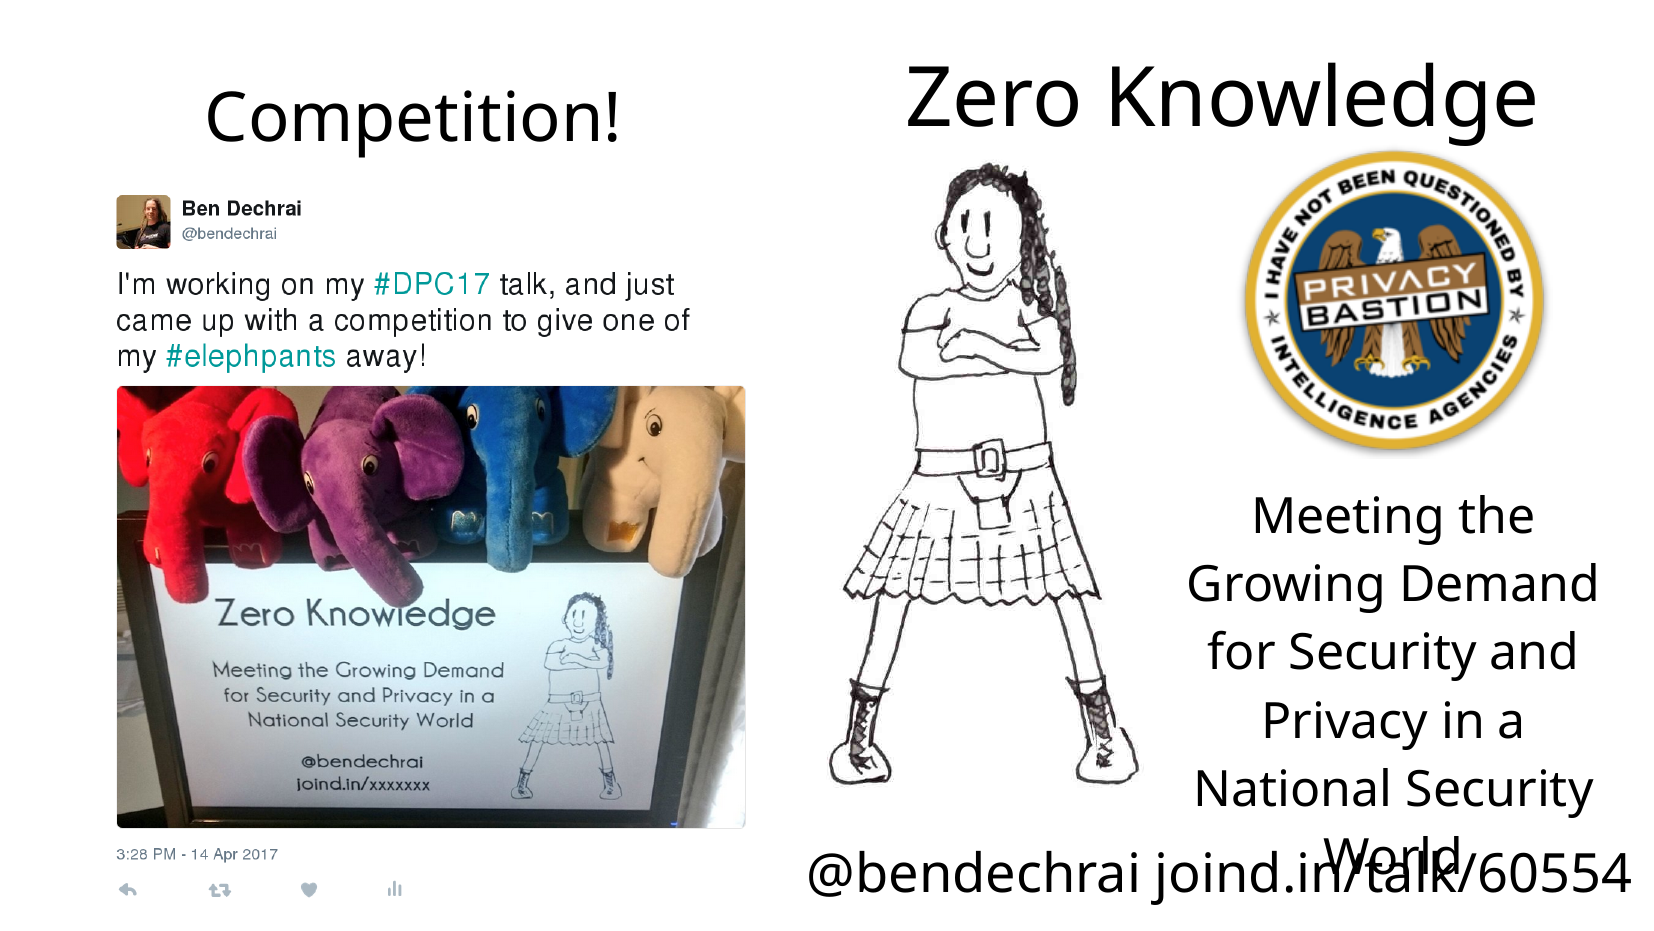

Zero Knowledge
# Competition!
Meeting the Growing Demand for Security and Privacy in a National Security World
@bendechrai
joind.in/talk/60554